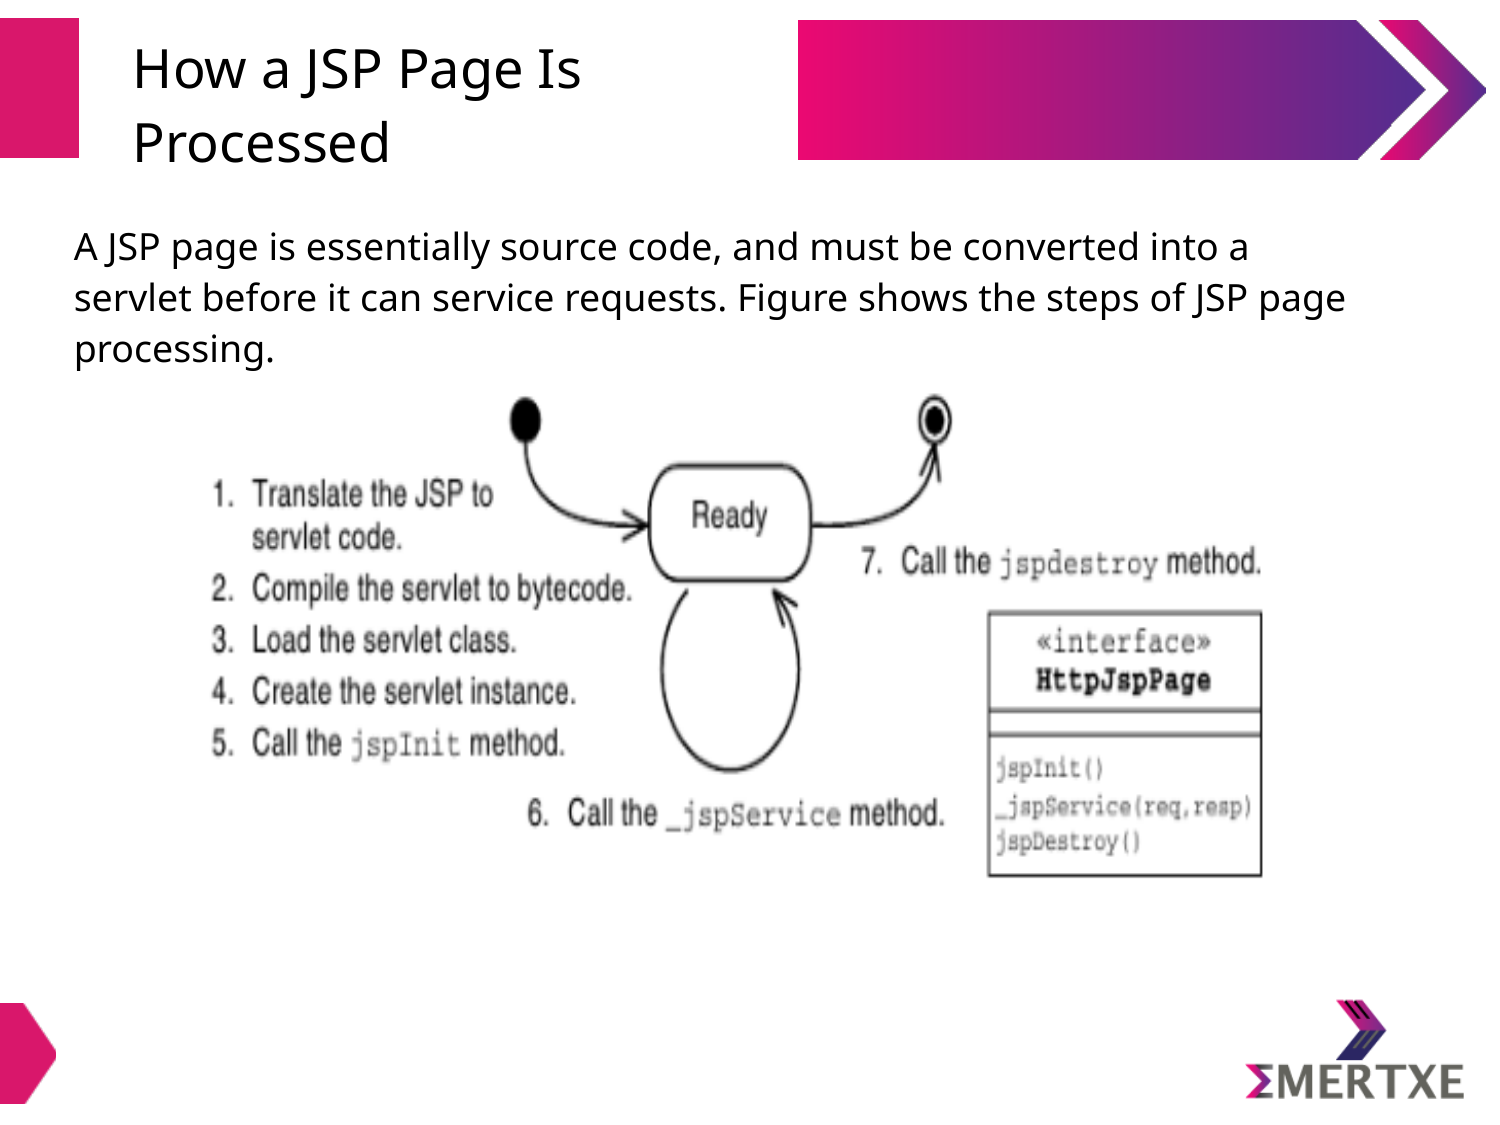

How a JSP Page Is Processed
A JSP page is essentially source code, and must be converted into a servlet before it can service requests. Figure shows the steps of JSP page processing.